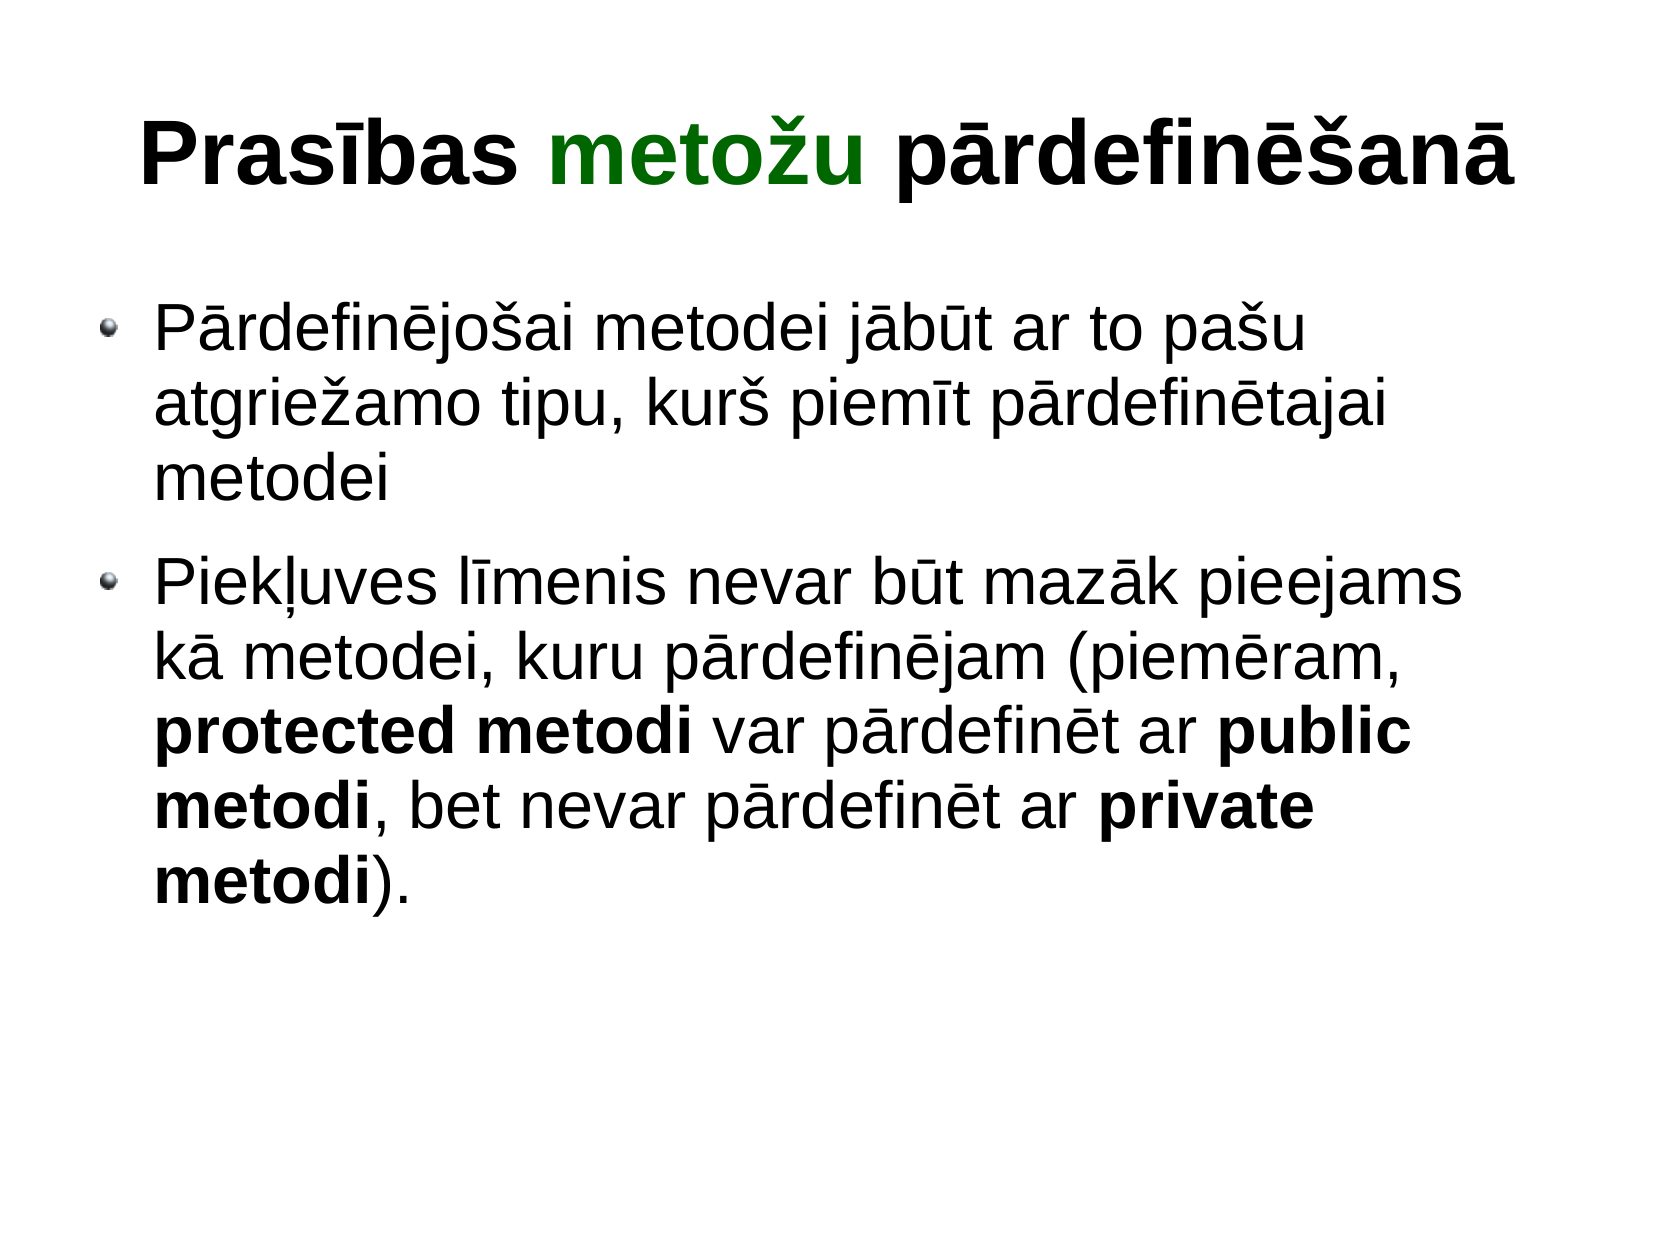

# Prasības metožu pārdefinēšanā
Pārdefinējošai metodei jābūt ar to pašu atgriežamo tipu, kurš piemīt pārdefinētajai metodei
Piekļuves līmenis nevar būt mazāk pieejams kā metodei, kuru pārdefinējam (piemēram, protected metodi var pārdefinēt ar public metodi, bet nevar pārdefinēt ar private metodi).